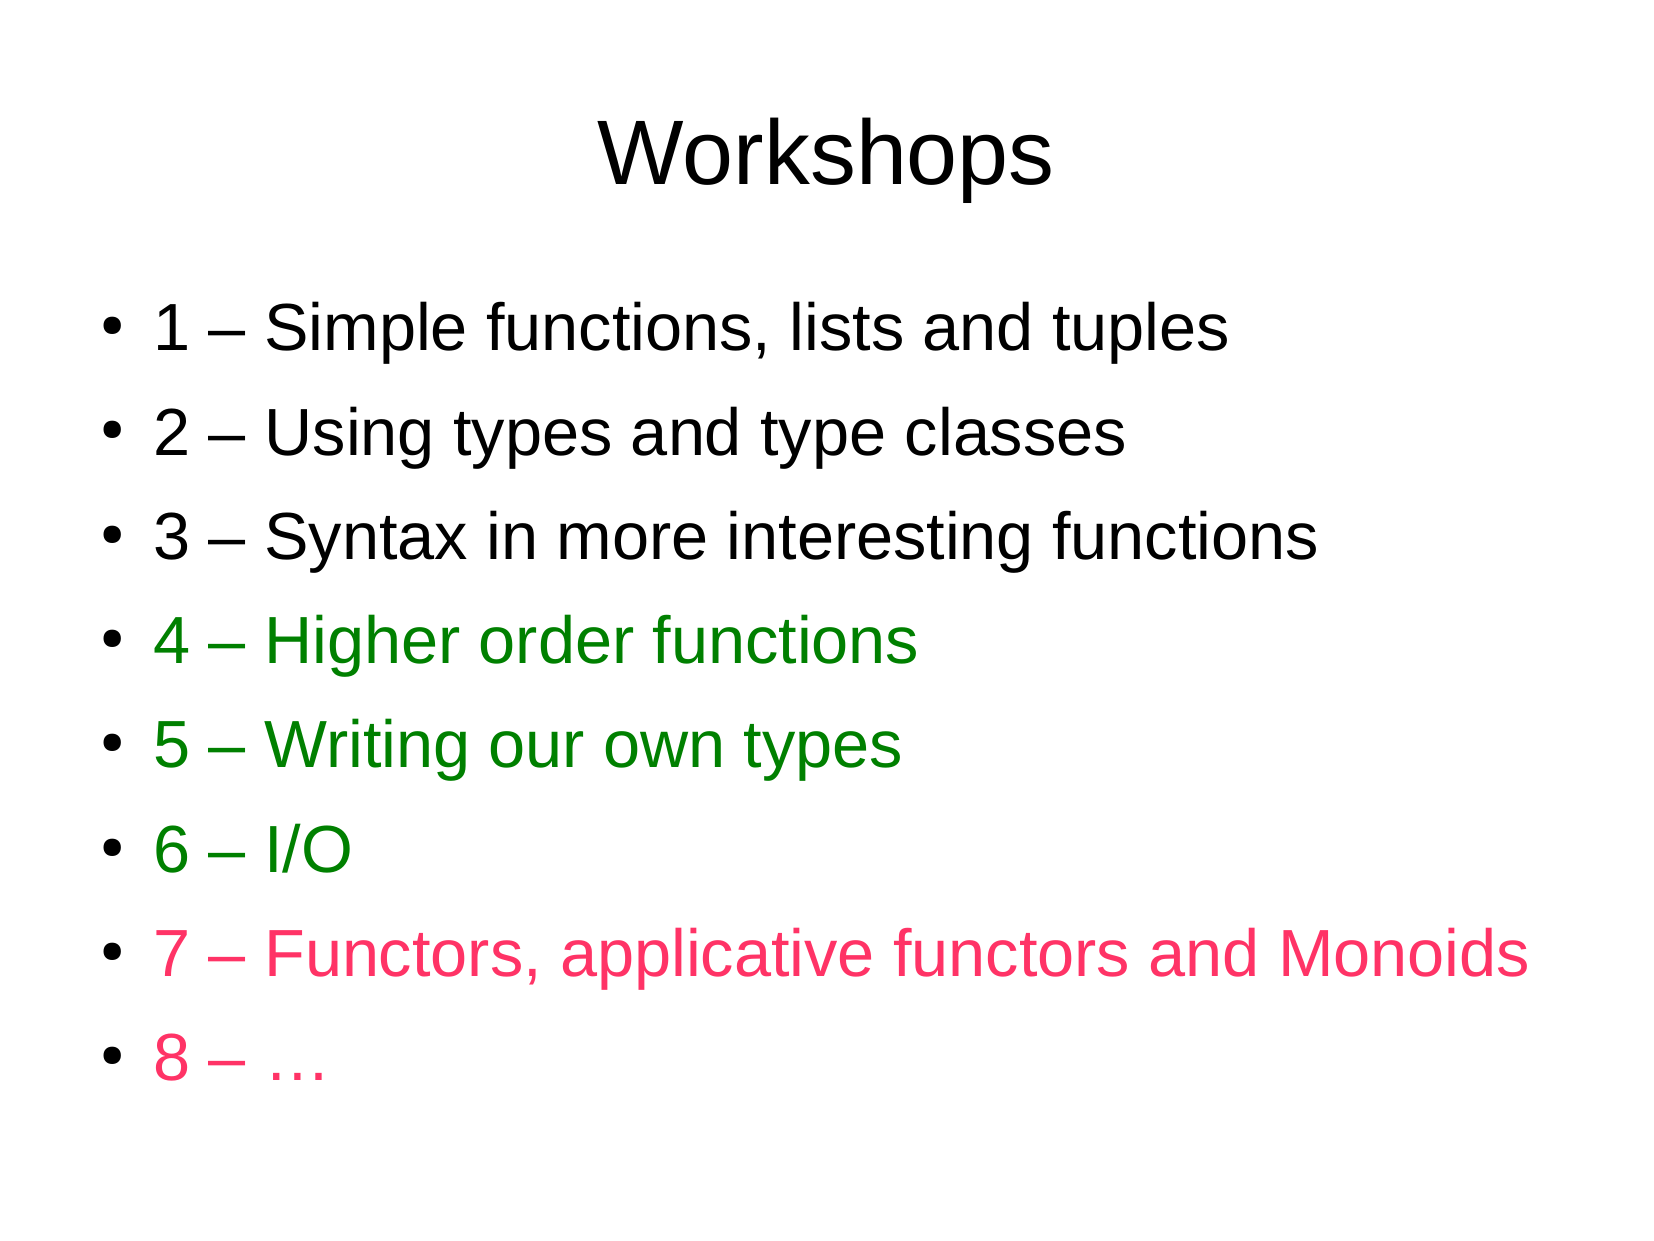

# Workshops
1 – Simple functions, lists and tuples
2 – Using types and type classes
3 – Syntax in more interesting functions
4 – Higher order functions
5 – Writing our own types
6 – I/O
7 – Functors, applicative functors and Monoids
8 – …